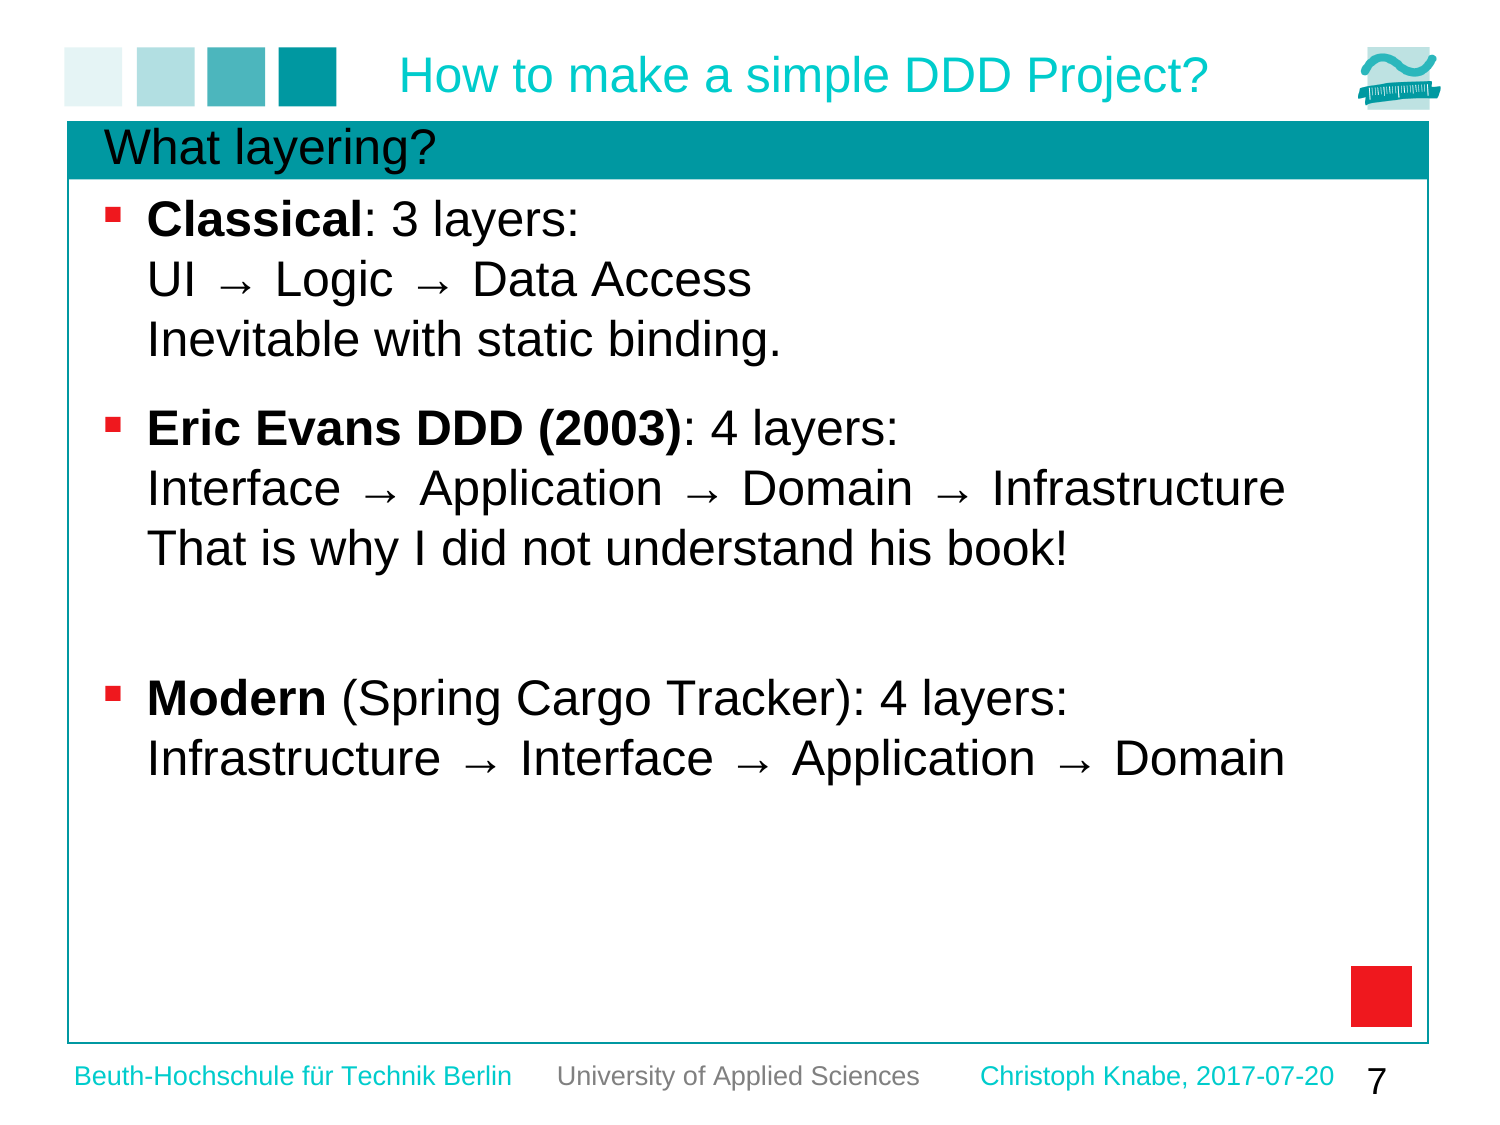

What layering?
Classical: 3 layers:
UI → Logic → Data Access
Inevitable with static binding.
Eric Evans DDD (2003): 4 layers:
Interface → Application → Domain → Infrastructure
That is why I did not understand his book!
Modern (Spring Cargo Tracker): 4 layers:
Infrastructure → Interface → Application → Domain
7